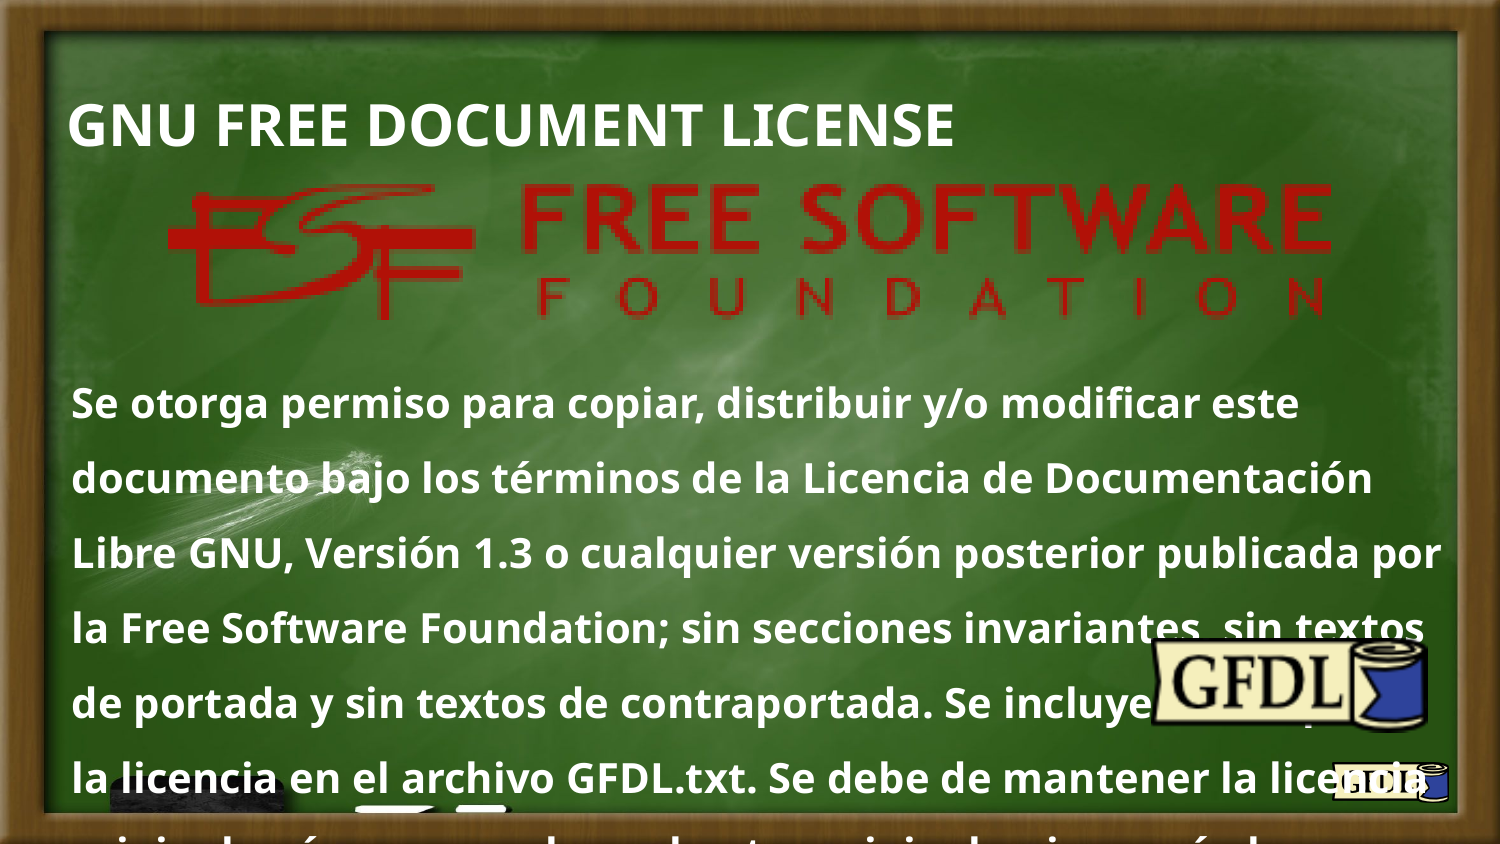

# GNU FREE DOCUMENT LICENSE
Se otorga permiso para copiar, distribuir y/o modificar este documento bajo los términos de la Licencia de Documentación Libre GNU, Versión 1.3 o cualquier versión posterior publicada por la Free Software Foundation; sin secciones invariantes, sin textos de portada y sin textos de contraportada. Se incluye una copia de la licencia en el archivo GFDL.txt. Se debe de mantener la licencia original, así como nombrar al autor original quien creó el software.